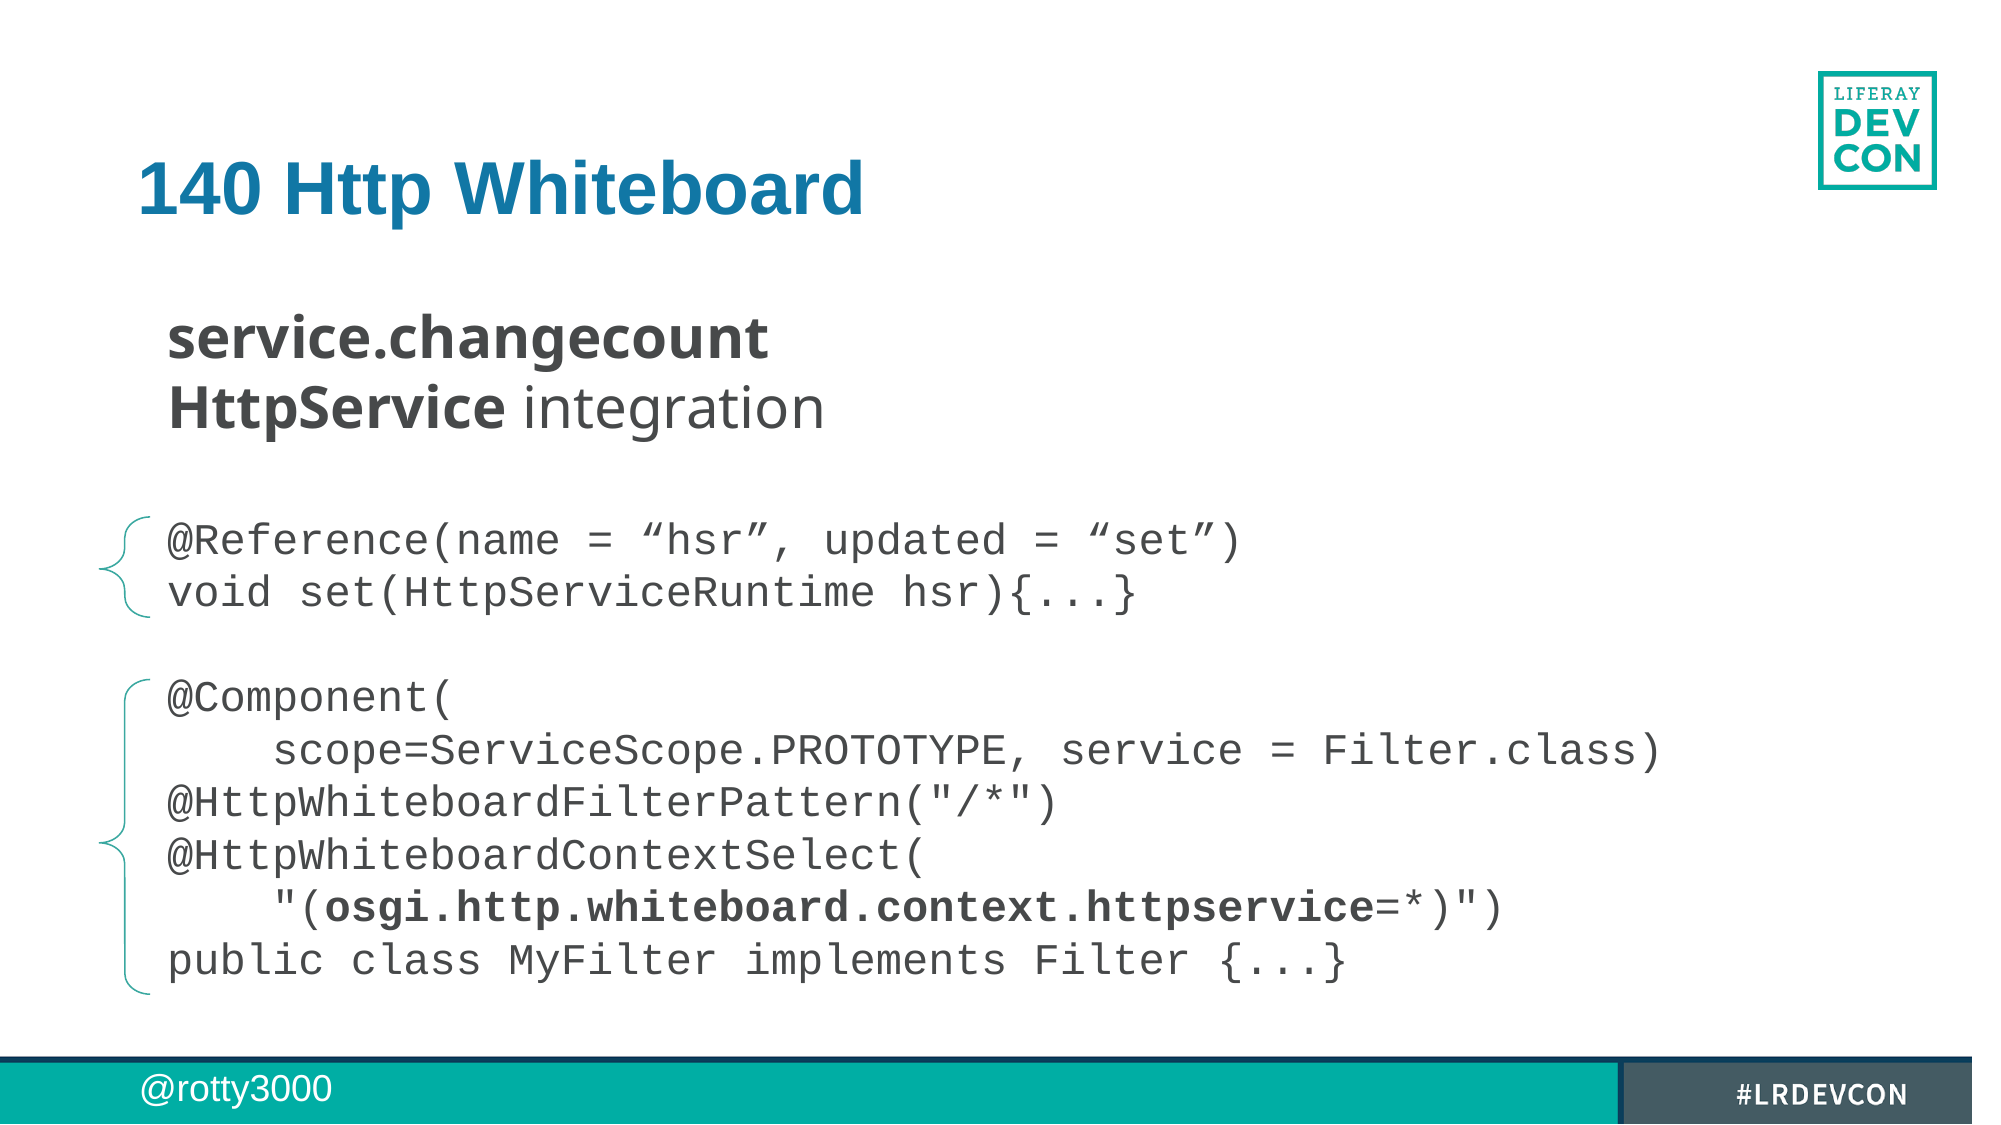

140 Http Whiteboard
# service.changecount
HttpService integration
@Reference(name = “hsr”, updated = “set”)
void set(HttpServiceRuntime hsr){...}
@Component(
 scope=ServiceScope.PROTOTYPE, service = Filter.class)
@HttpWhiteboardFilterPattern("/*")
@HttpWhiteboardContextSelect(
 "(osgi.http.whiteboard.context.httpservice=*)")
public class MyFilter implements Filter {...}
@rotty3000